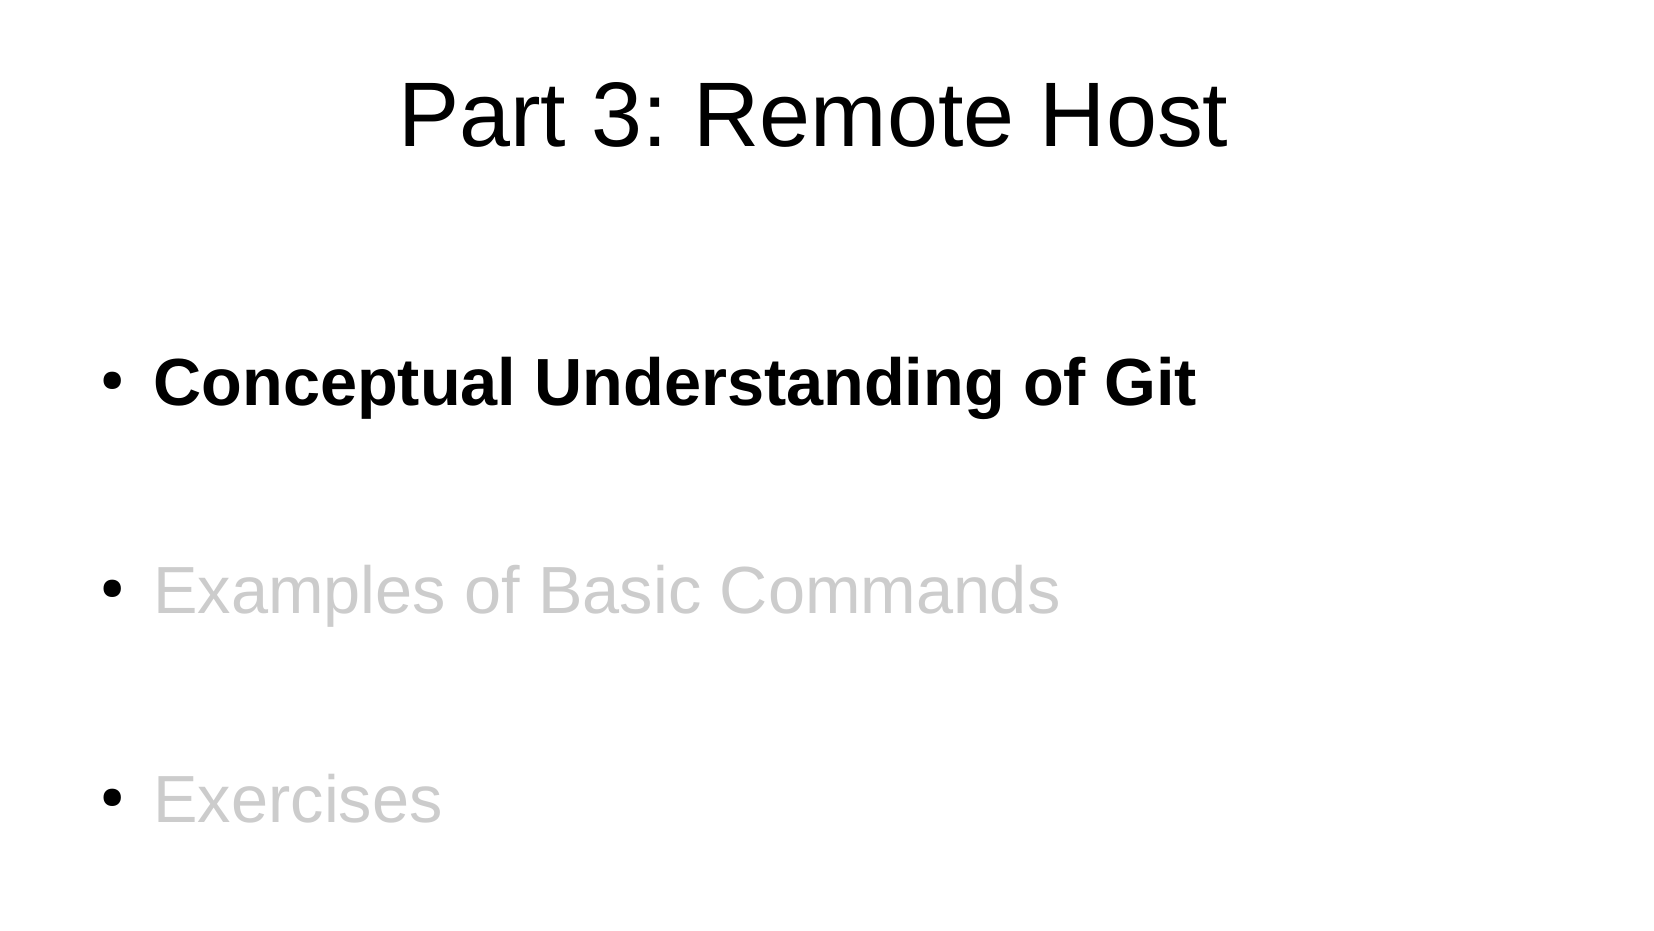

# Part 3: Remote Host
Conceptual Understanding of Git
Examples of Basic Commands
Exercises